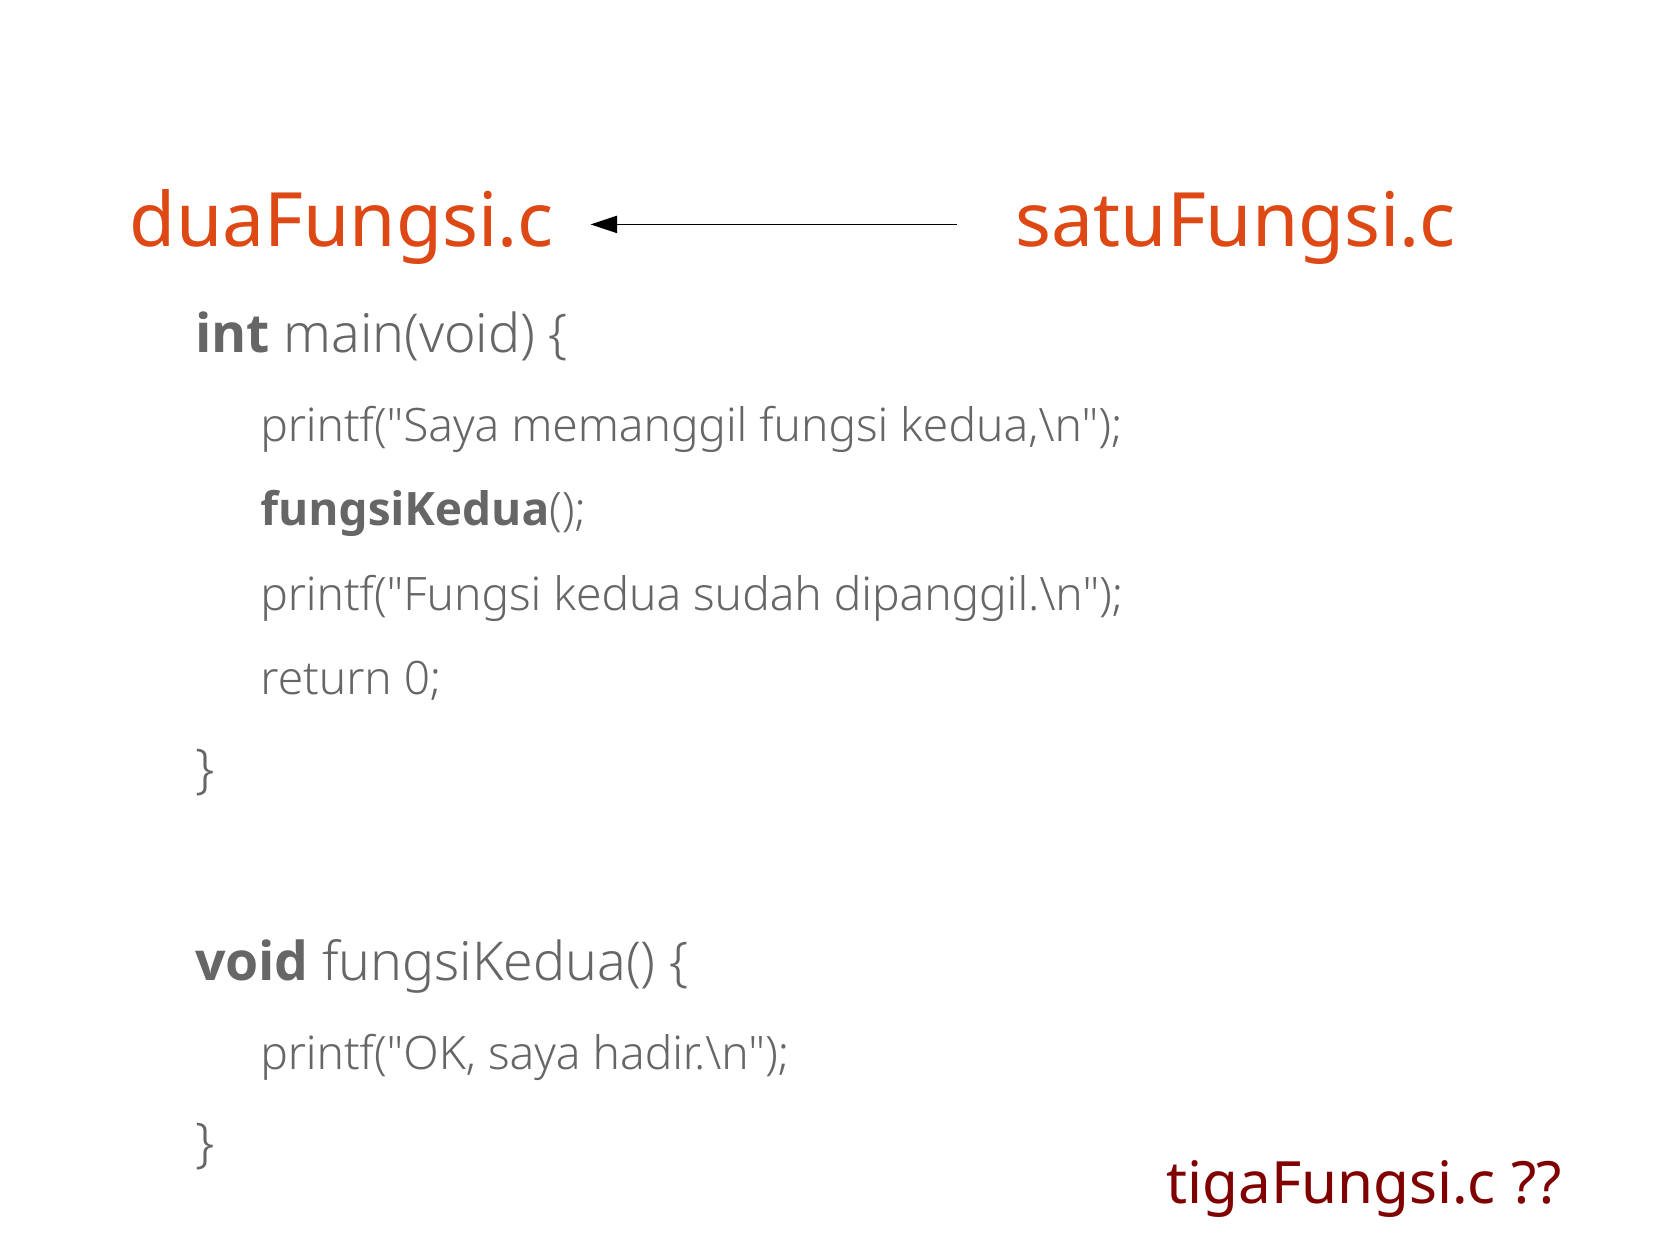

# duaFungsi.c							satuFungsi.c
int main(void) {
printf("Saya memanggil fungsi kedua,\n");
fungsiKedua();
printf("Fungsi kedua sudah dipanggil.\n");
return 0;
}
void fungsiKedua() {
printf("OK, saya hadir.\n");
}
tigaFungsi.c ??